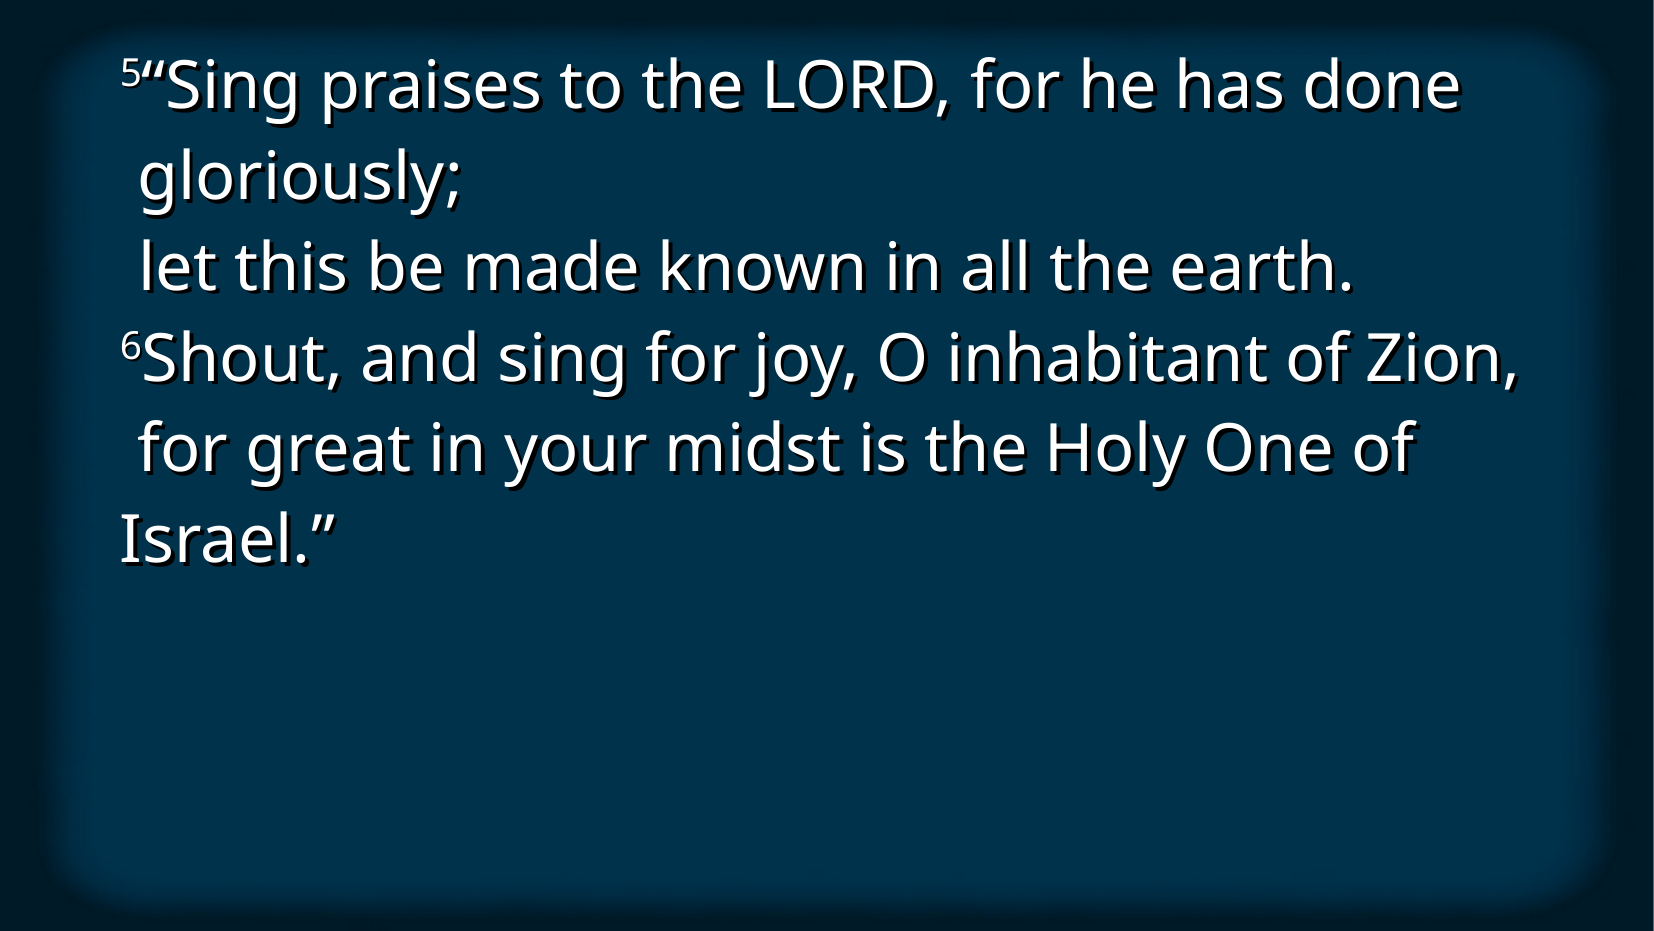

5“Sing praises to the LORD, for he has done
 gloriously;
let this be made known in all the earth.
6Shout, and sing for joy, O inhabitant of Zion,
 for great in your midst is the Holy One of Israel.”